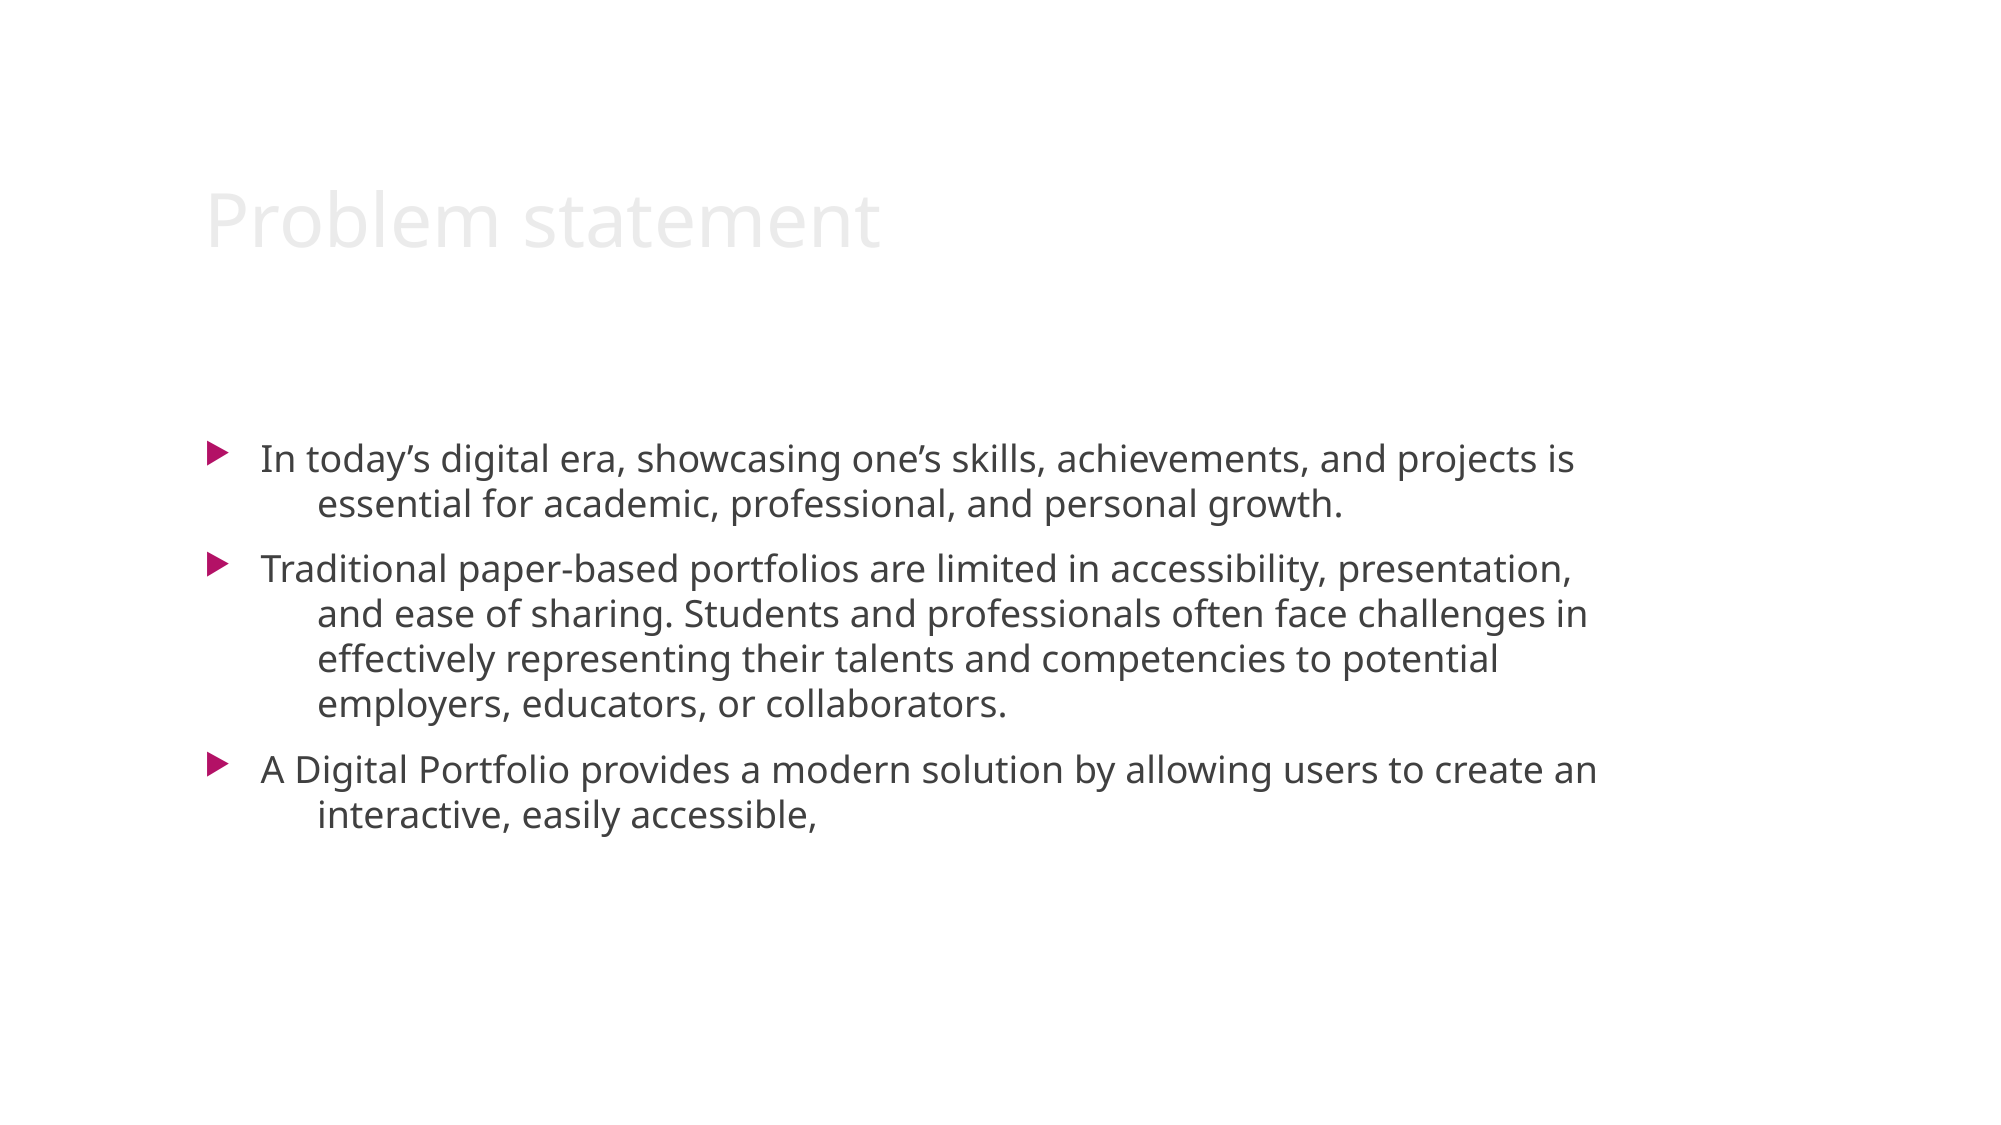

# Problem statement
In today’s digital era, showcasing one’s skills, achievements, and projects is essential for academic, professional, and personal growth.
Traditional paper-based portfolios are limited in accessibility, presentation, and ease of sharing. Students and professionals often face challenges in effectively representing their talents and competencies to potential employers, educators, or collaborators.
A Digital Portfolio provides a modern solution by allowing users to create an interactive, easily accessible,